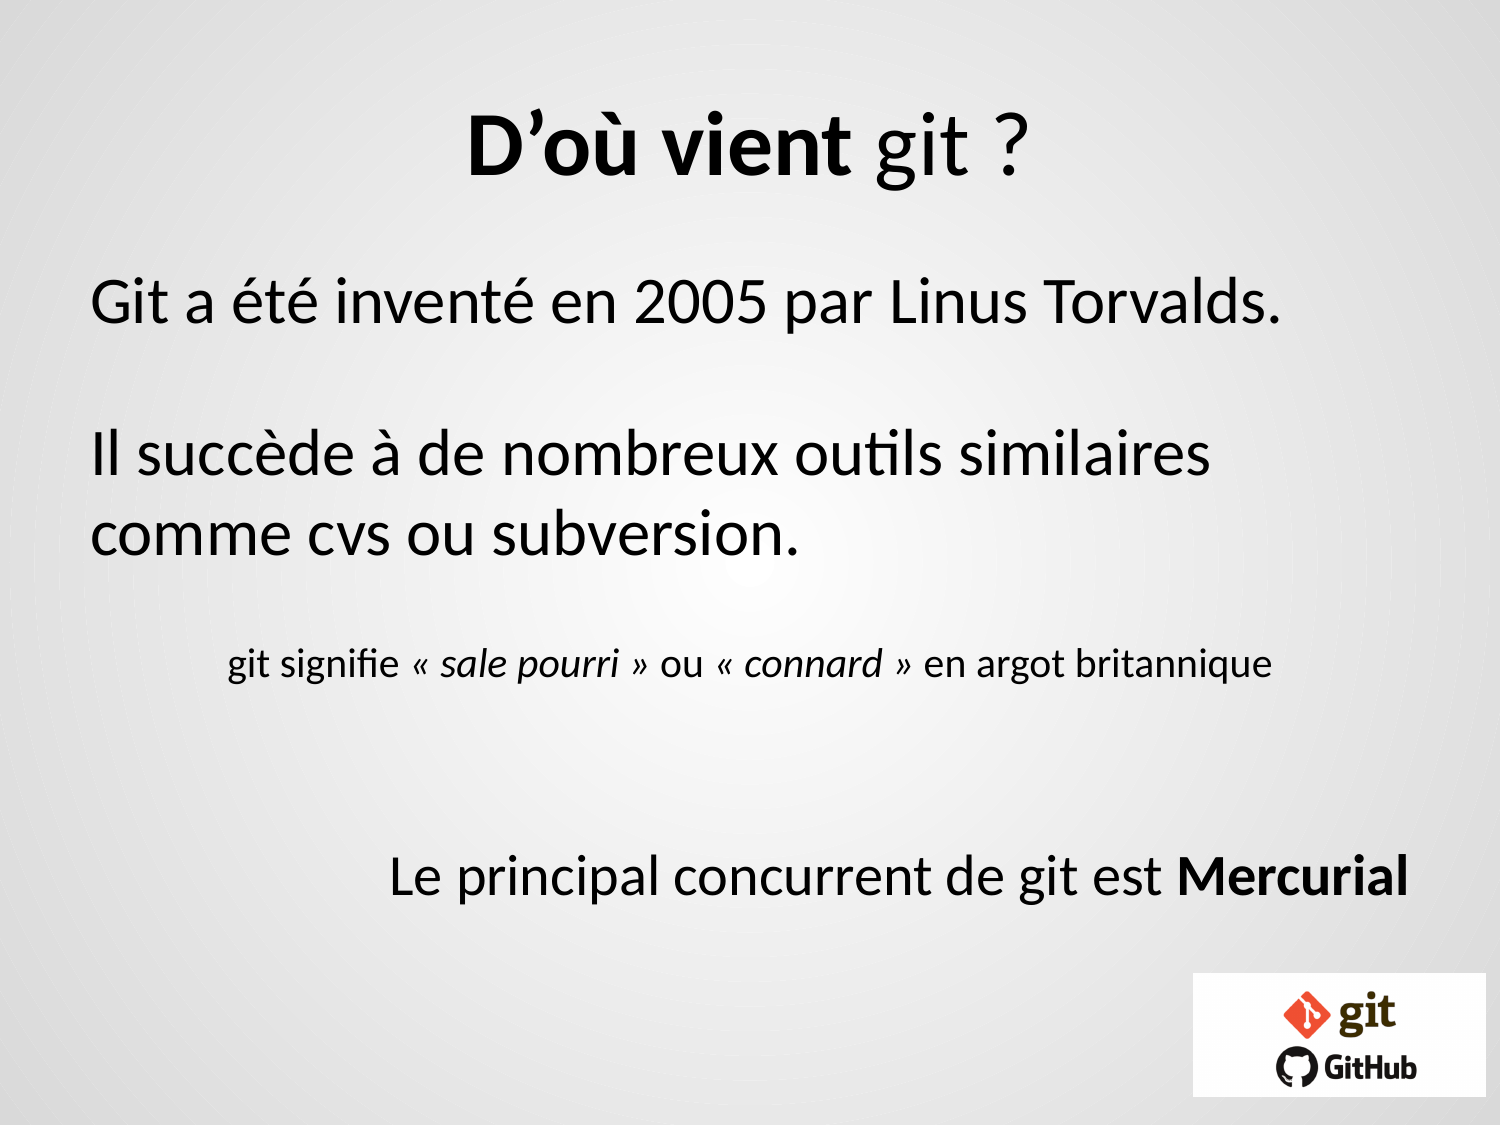

# D’où vient git ?
Git a été inventé en 2005 par Linus Torvalds.
Il succède à de nombreux outils similaires comme cvs ou subversion.
git signifie « sale pourri » ou « connard » en argot britannique
Le principal concurrent de git est Mercurial